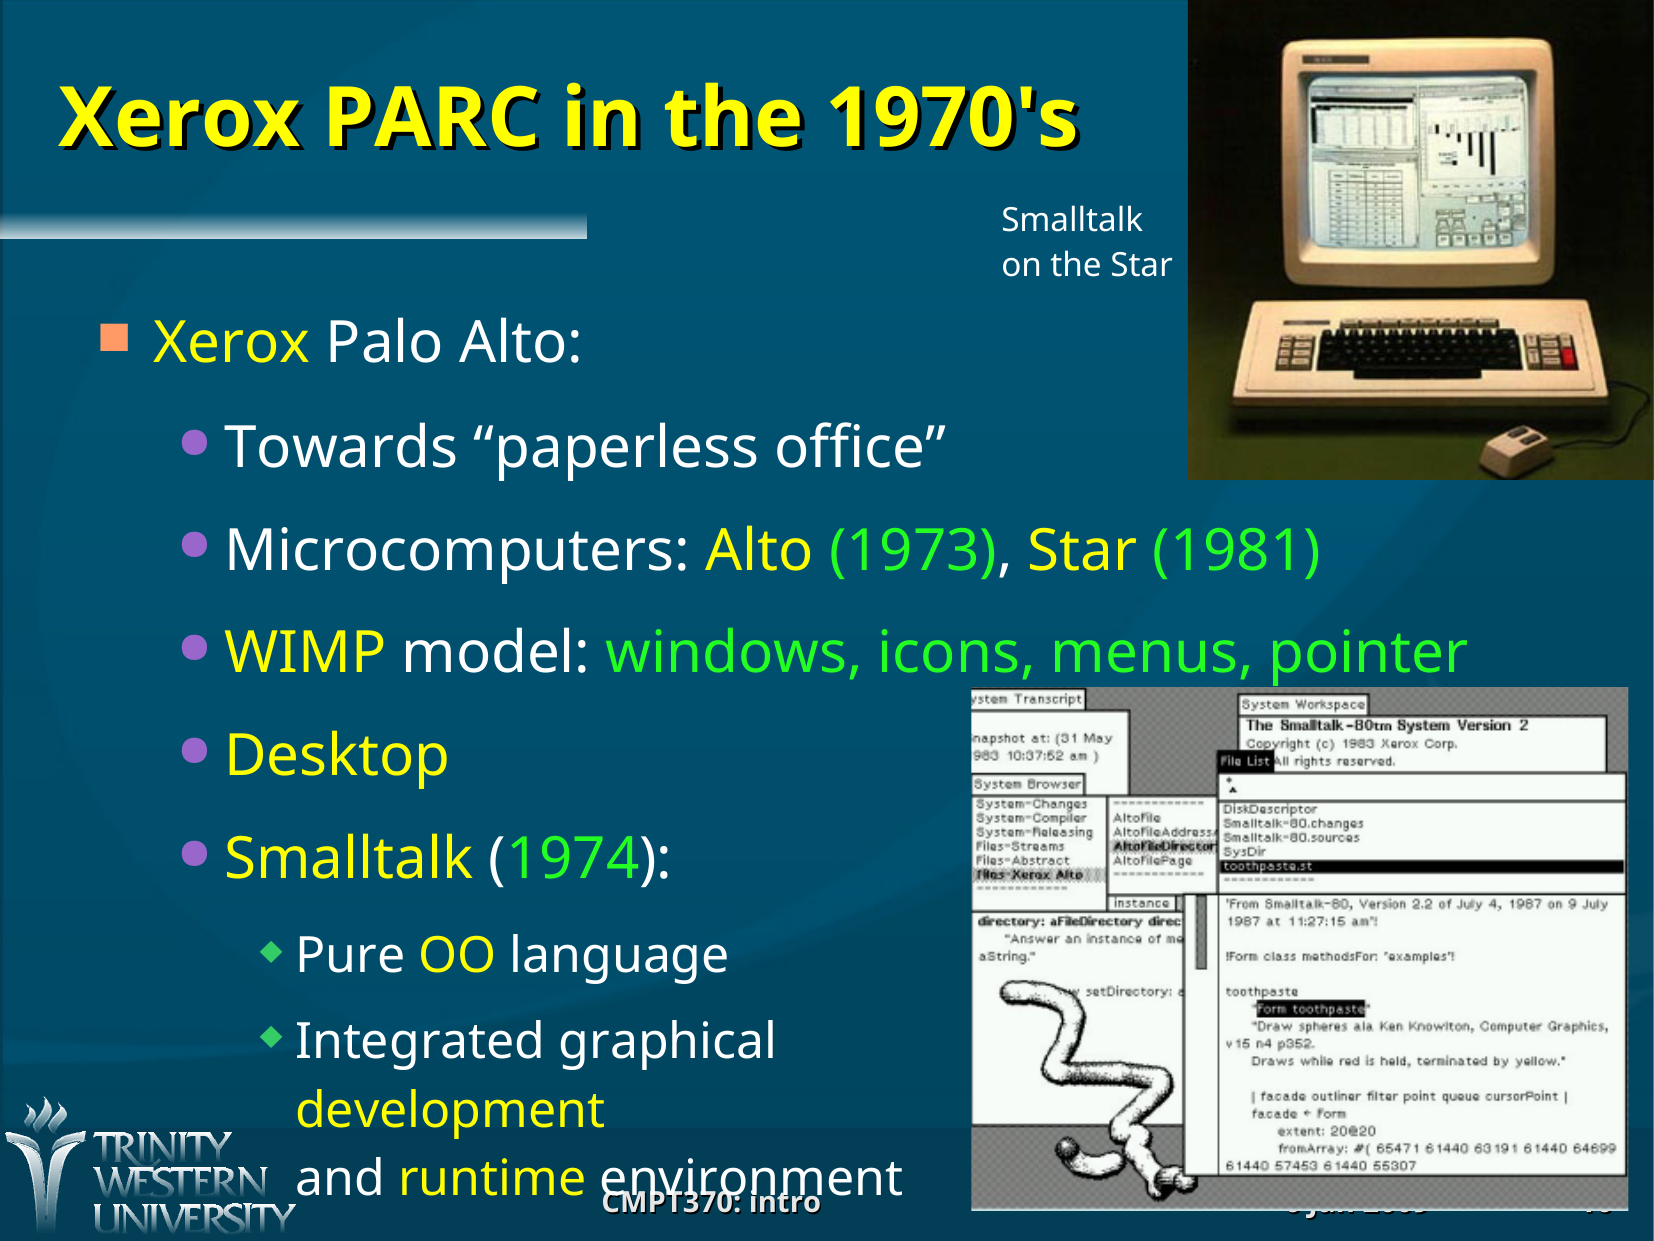

# Xerox PARC in the 1970's
Smalltalk
on the Star
Xerox Palo Alto:
Towards “paperless office”
Microcomputers: Alto (1973), Star (1981)
WIMP model: windows, icons, menus, pointer
Desktop
Smalltalk (1974):
Pure OO language
Integrated graphical
development
and runtime environment
CMPT370: intro
6 Jan 2009
16